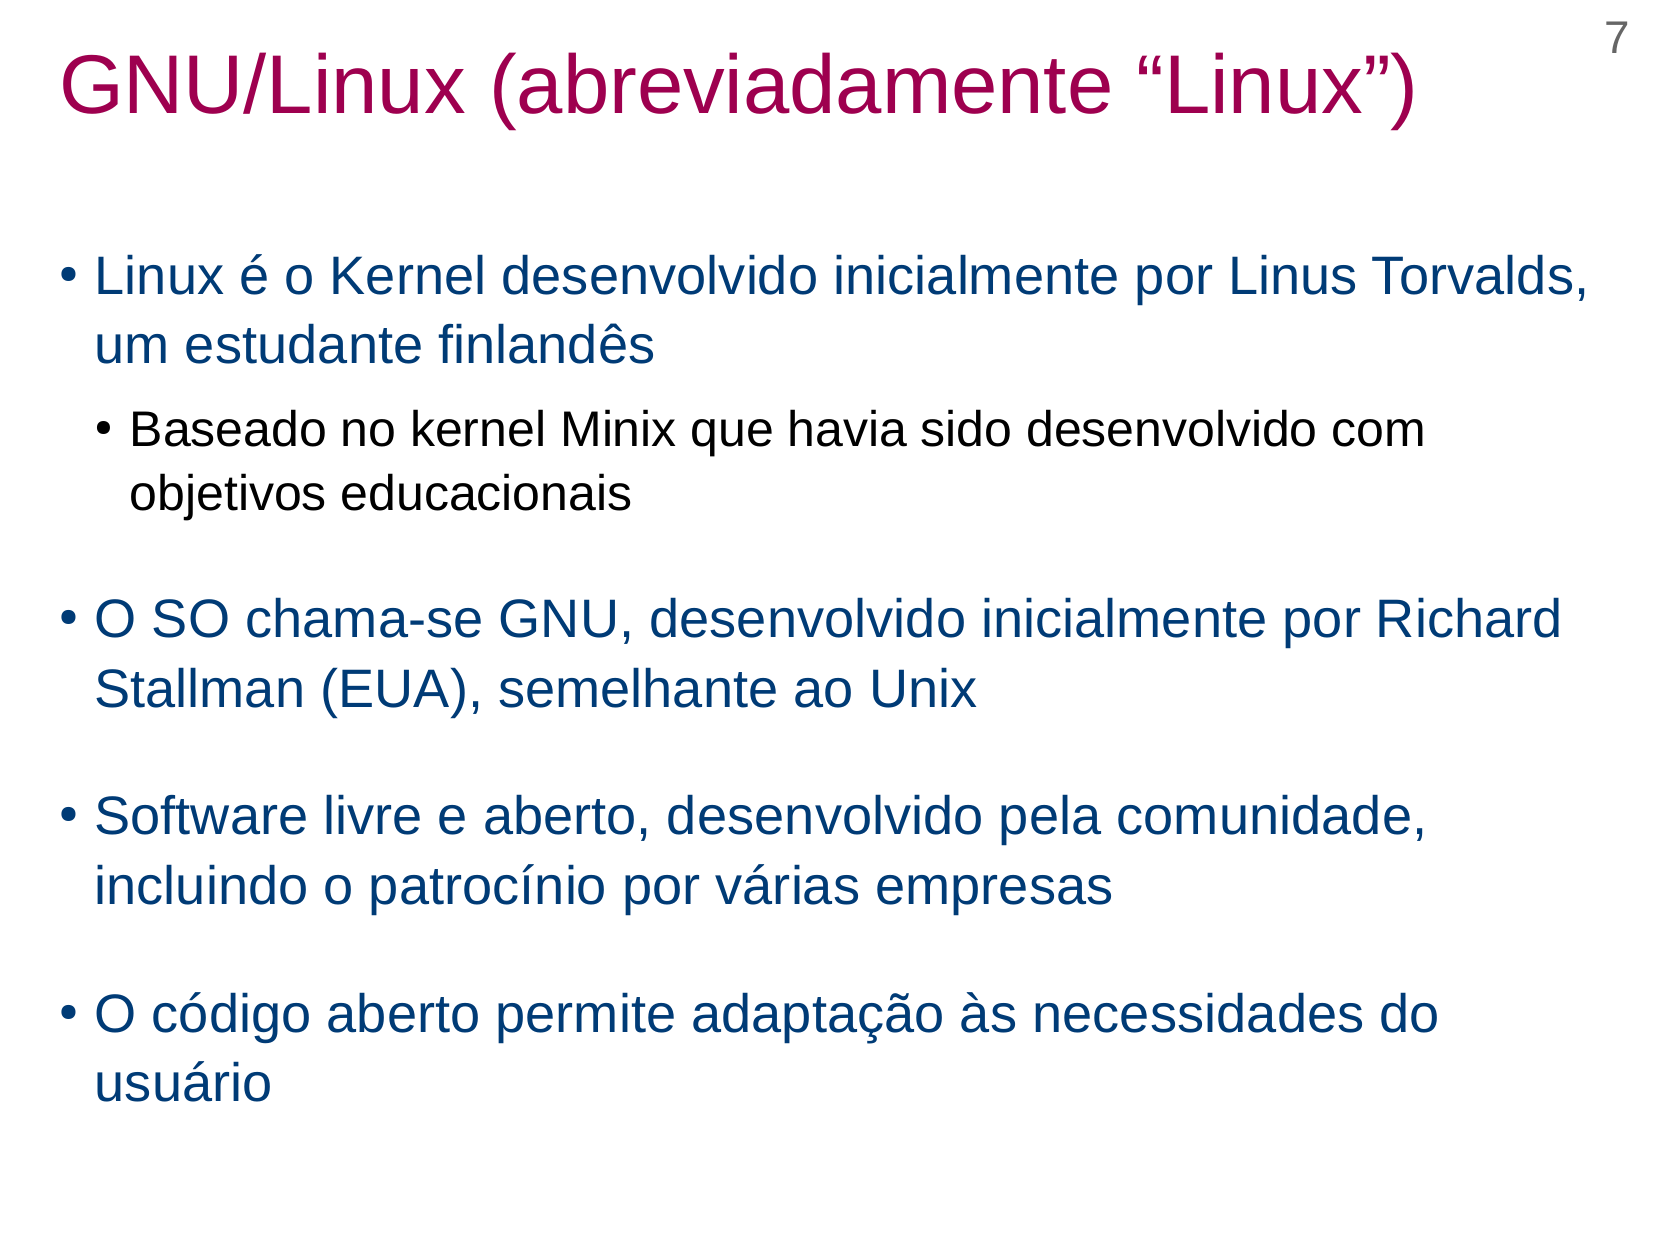

7
# GNU/Linux (abreviadamente “Linux”)
Linux é o Kernel desenvolvido inicialmente por Linus Torvalds, um estudante finlandês
Baseado no kernel Minix que havia sido desenvolvido com objetivos educacionais
O SO chama-se GNU, desenvolvido inicialmente por Richard Stallman (EUA), semelhante ao Unix
Software livre e aberto, desenvolvido pela comunidade, incluindo o patrocínio por várias empresas
O código aberto permite adaptação às necessidades do usuário